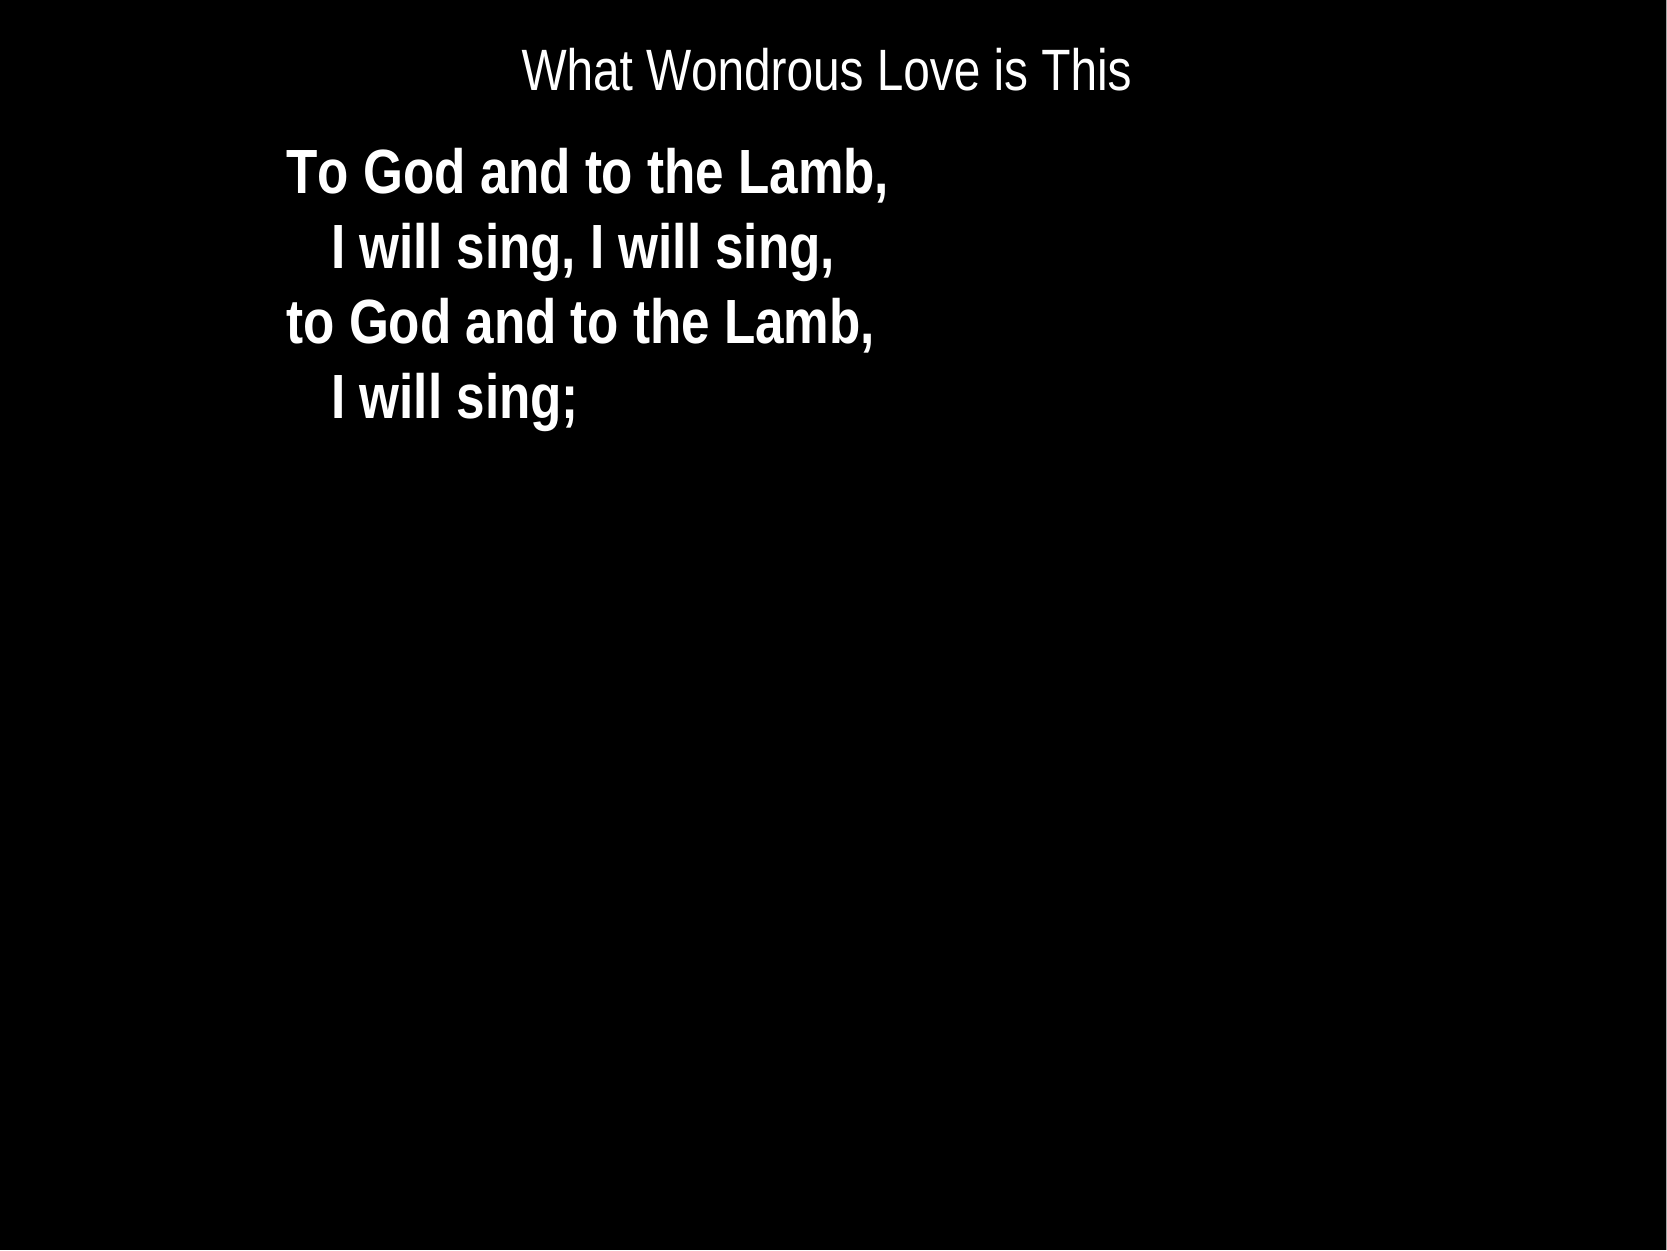

# What Wondrous Love is This
To God and to the Lamb,
I will sing, I will sing,
to God and to the Lamb,
I will sing;